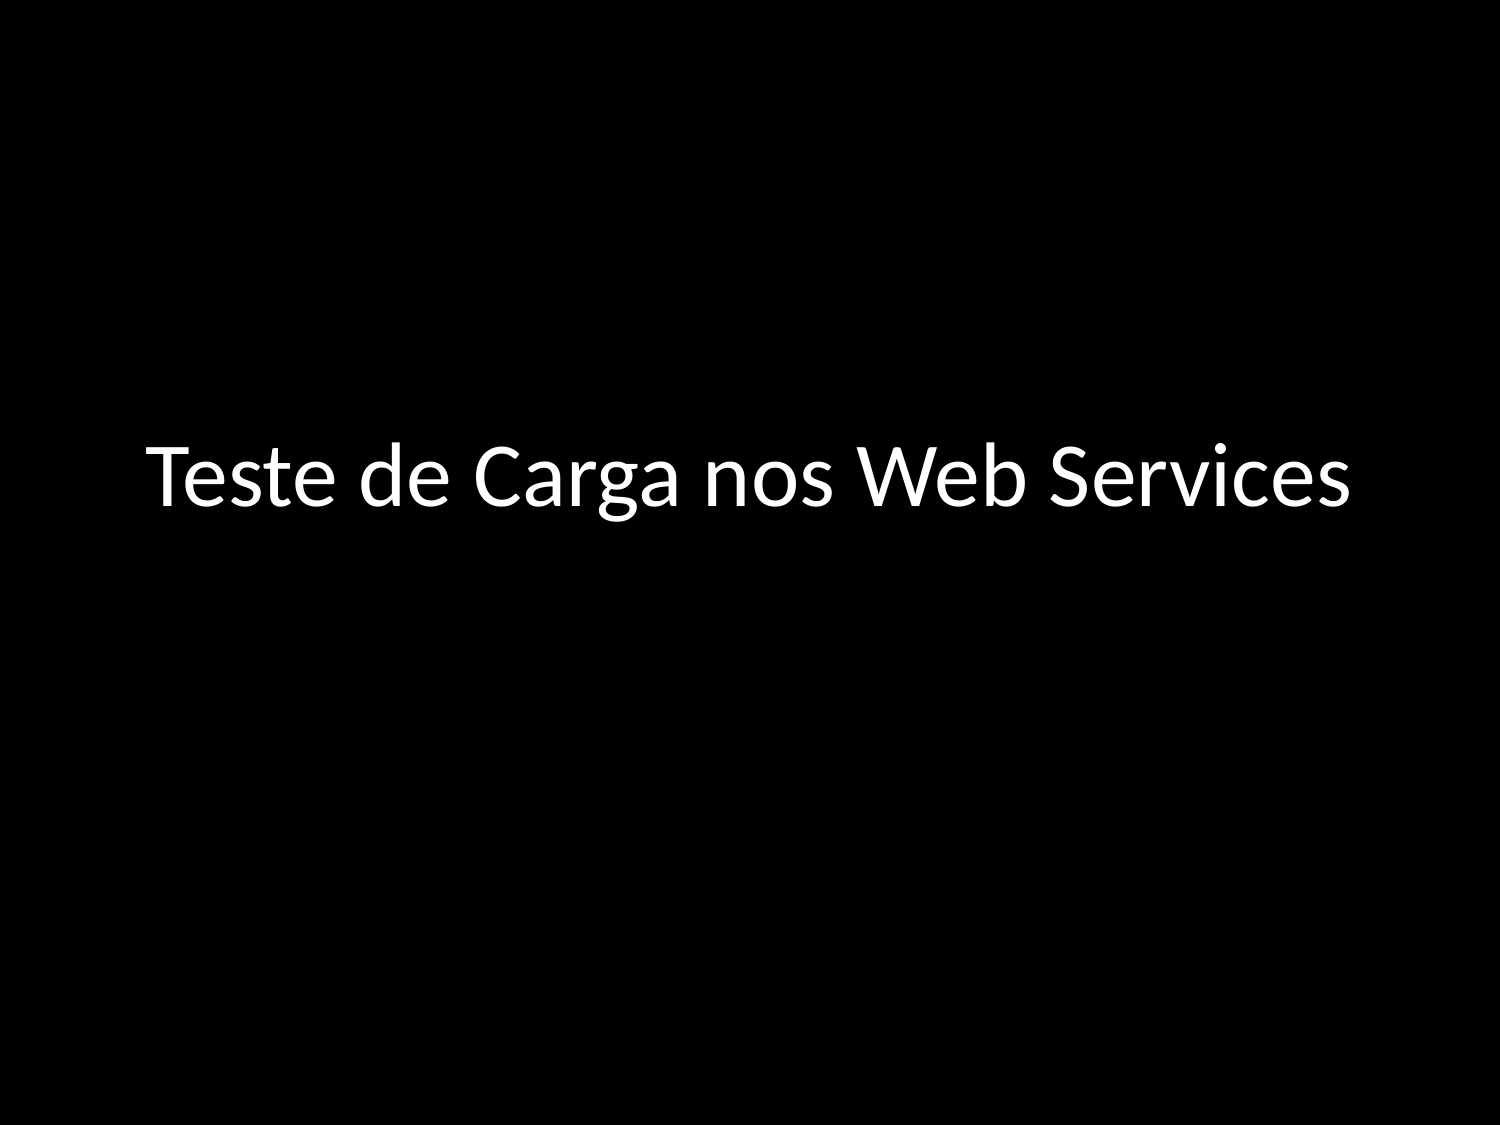

# Teste de Carga nos Web Services